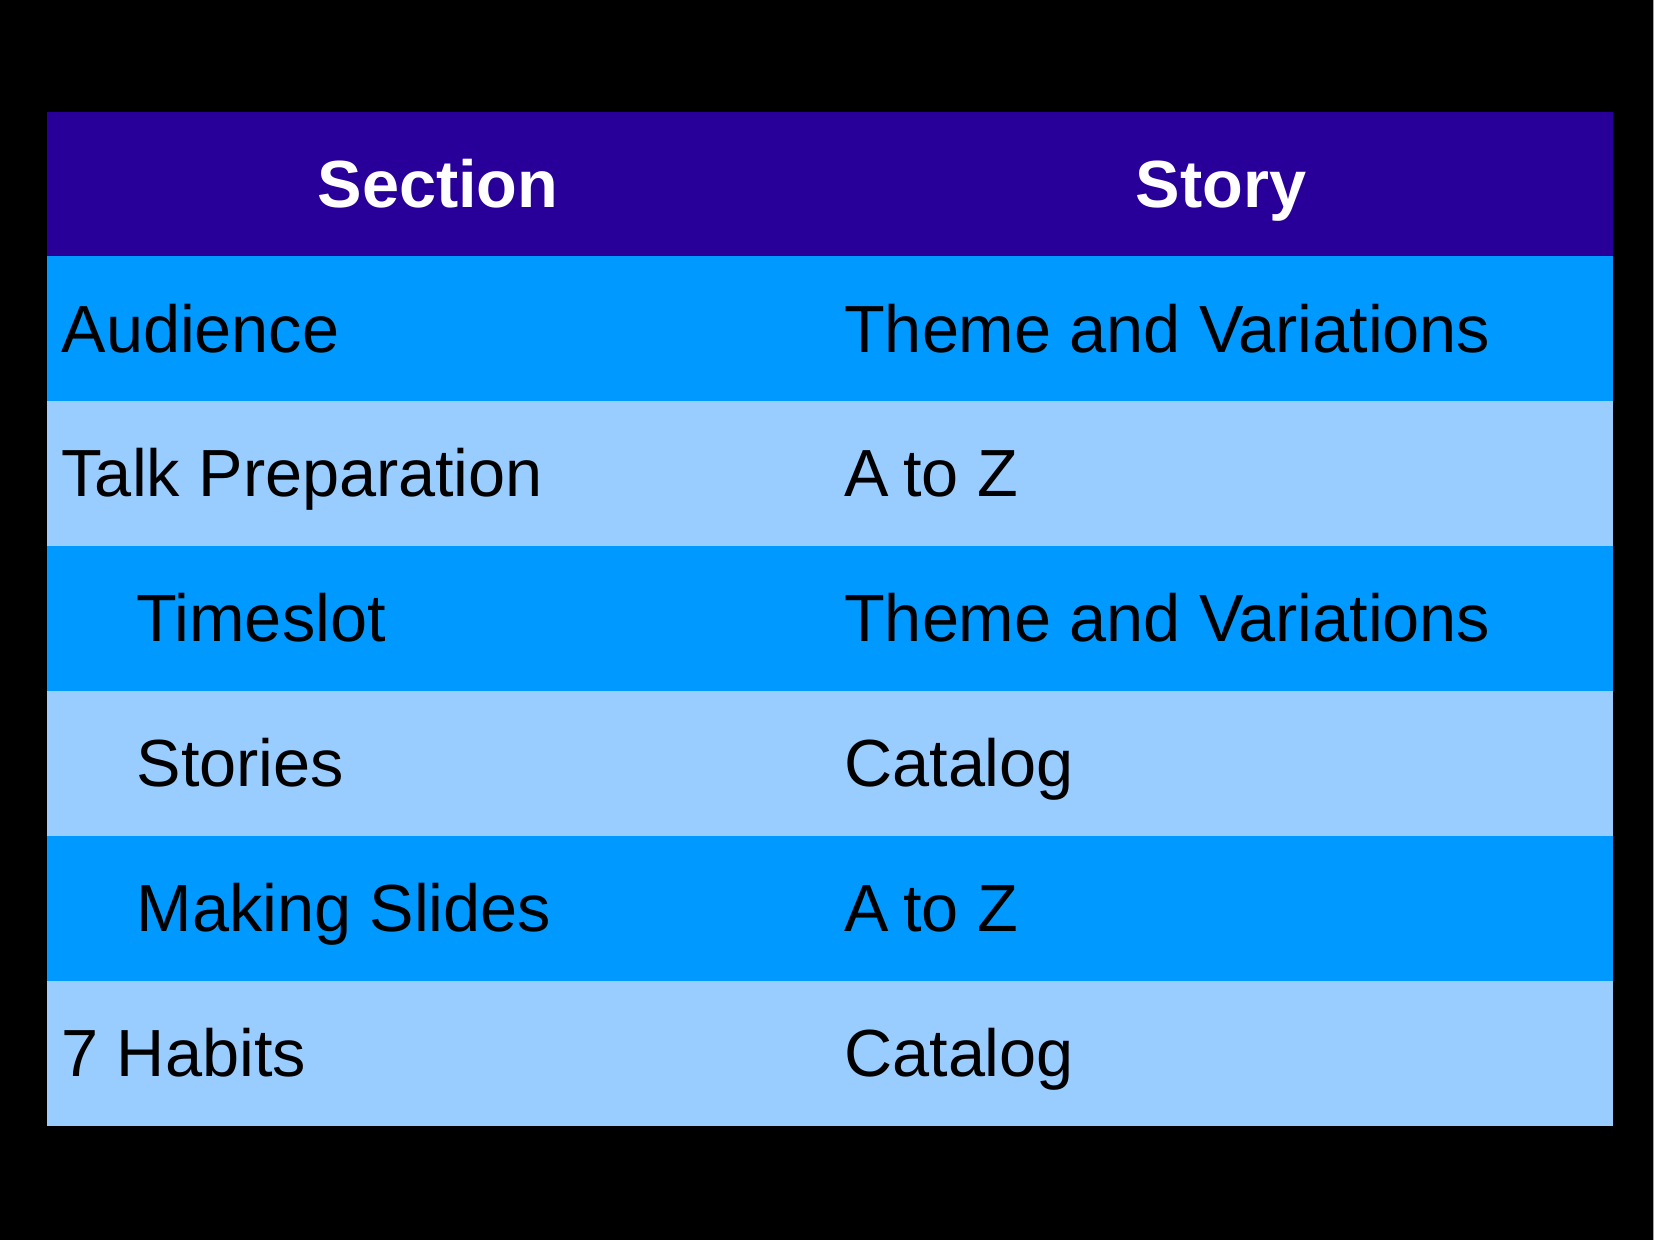

| Section | Story |
| --- | --- |
| Audience | Theme and Variations |
| Talk Preparation | A to Z |
| Timeslot | Theme and Variations |
| Stories | Catalog |
| Making Slides | A to Z |
| 7 Habits | Catalog |